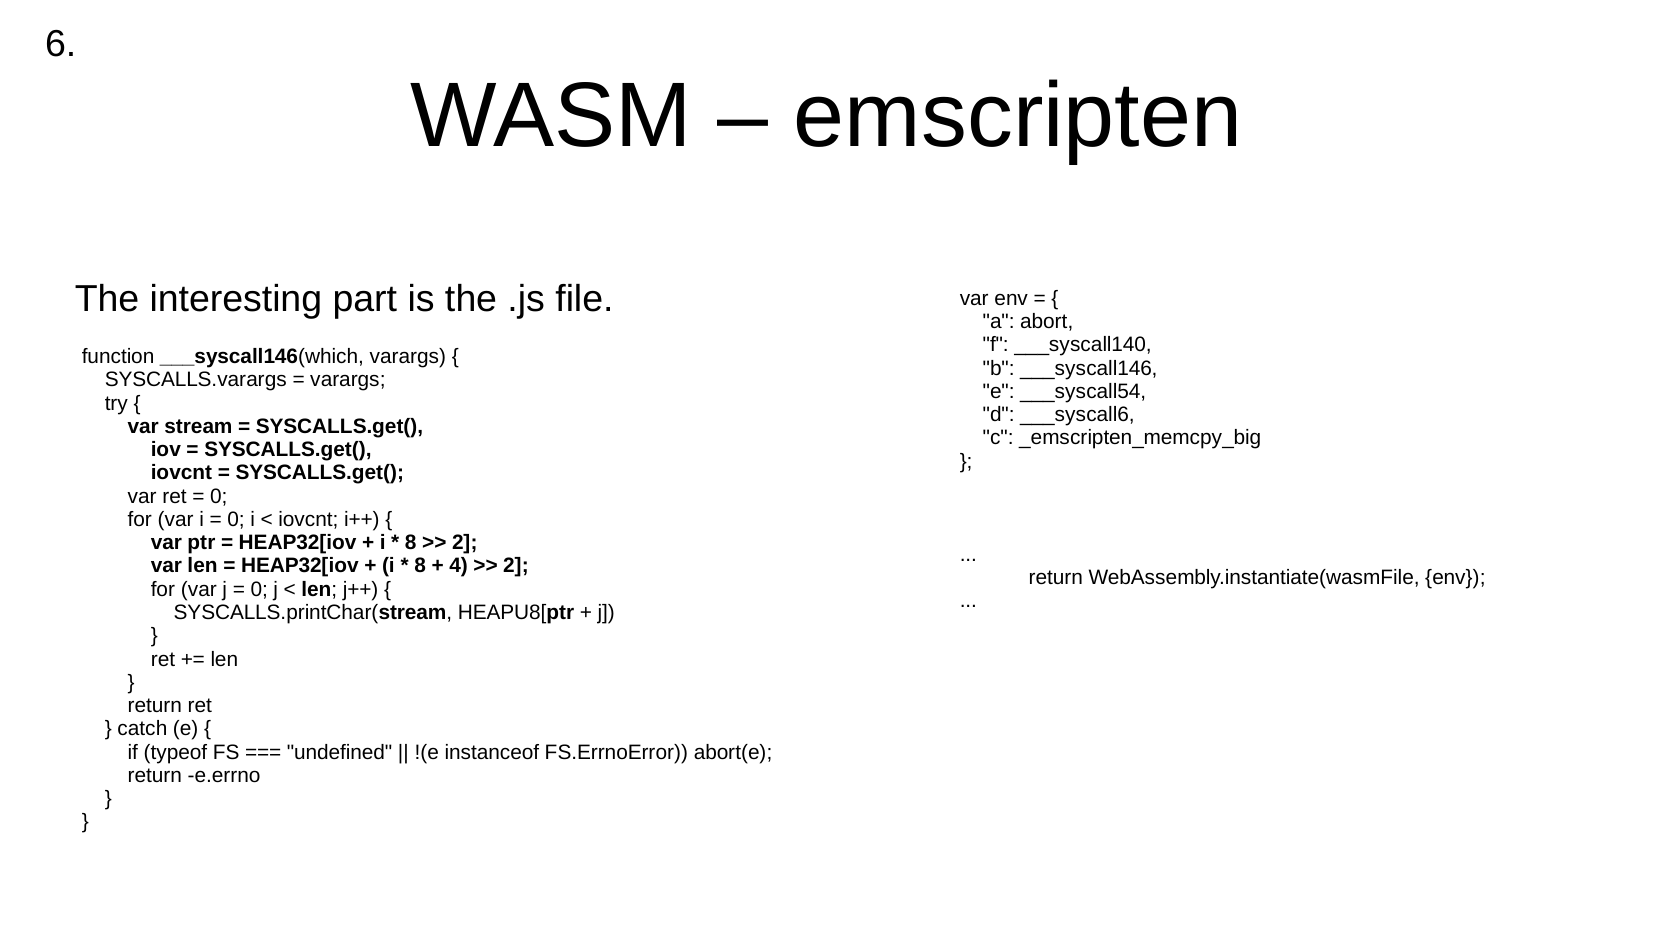

6.
# WASM – emscripten
The interesting part is the .js file.
var env = {
 "a": abort,
 "f": ___syscall140,
 "b": ___syscall146,
 "e": ___syscall54,
 "d": ___syscall6,
 "c": _emscripten_memcpy_big
};
...
 return WebAssembly.instantiate(wasmFile, {env});
...
function ___syscall146(which, varargs) {
 SYSCALLS.varargs = varargs;
 try {
 var stream = SYSCALLS.get(),
 iov = SYSCALLS.get(),
 iovcnt = SYSCALLS.get();
 var ret = 0;
 for (var i = 0; i < iovcnt; i++) {
 var ptr = HEAP32[iov + i * 8 >> 2];
 var len = HEAP32[iov + (i * 8 + 4) >> 2];
 for (var j = 0; j < len; j++) {
 SYSCALLS.printChar(stream, HEAPU8[ptr + j])
 }
 ret += len
 }
 return ret
 } catch (e) {
 if (typeof FS === "undefined" || !(e instanceof FS.ErrnoError)) abort(e);
 return -e.errno
 }
}